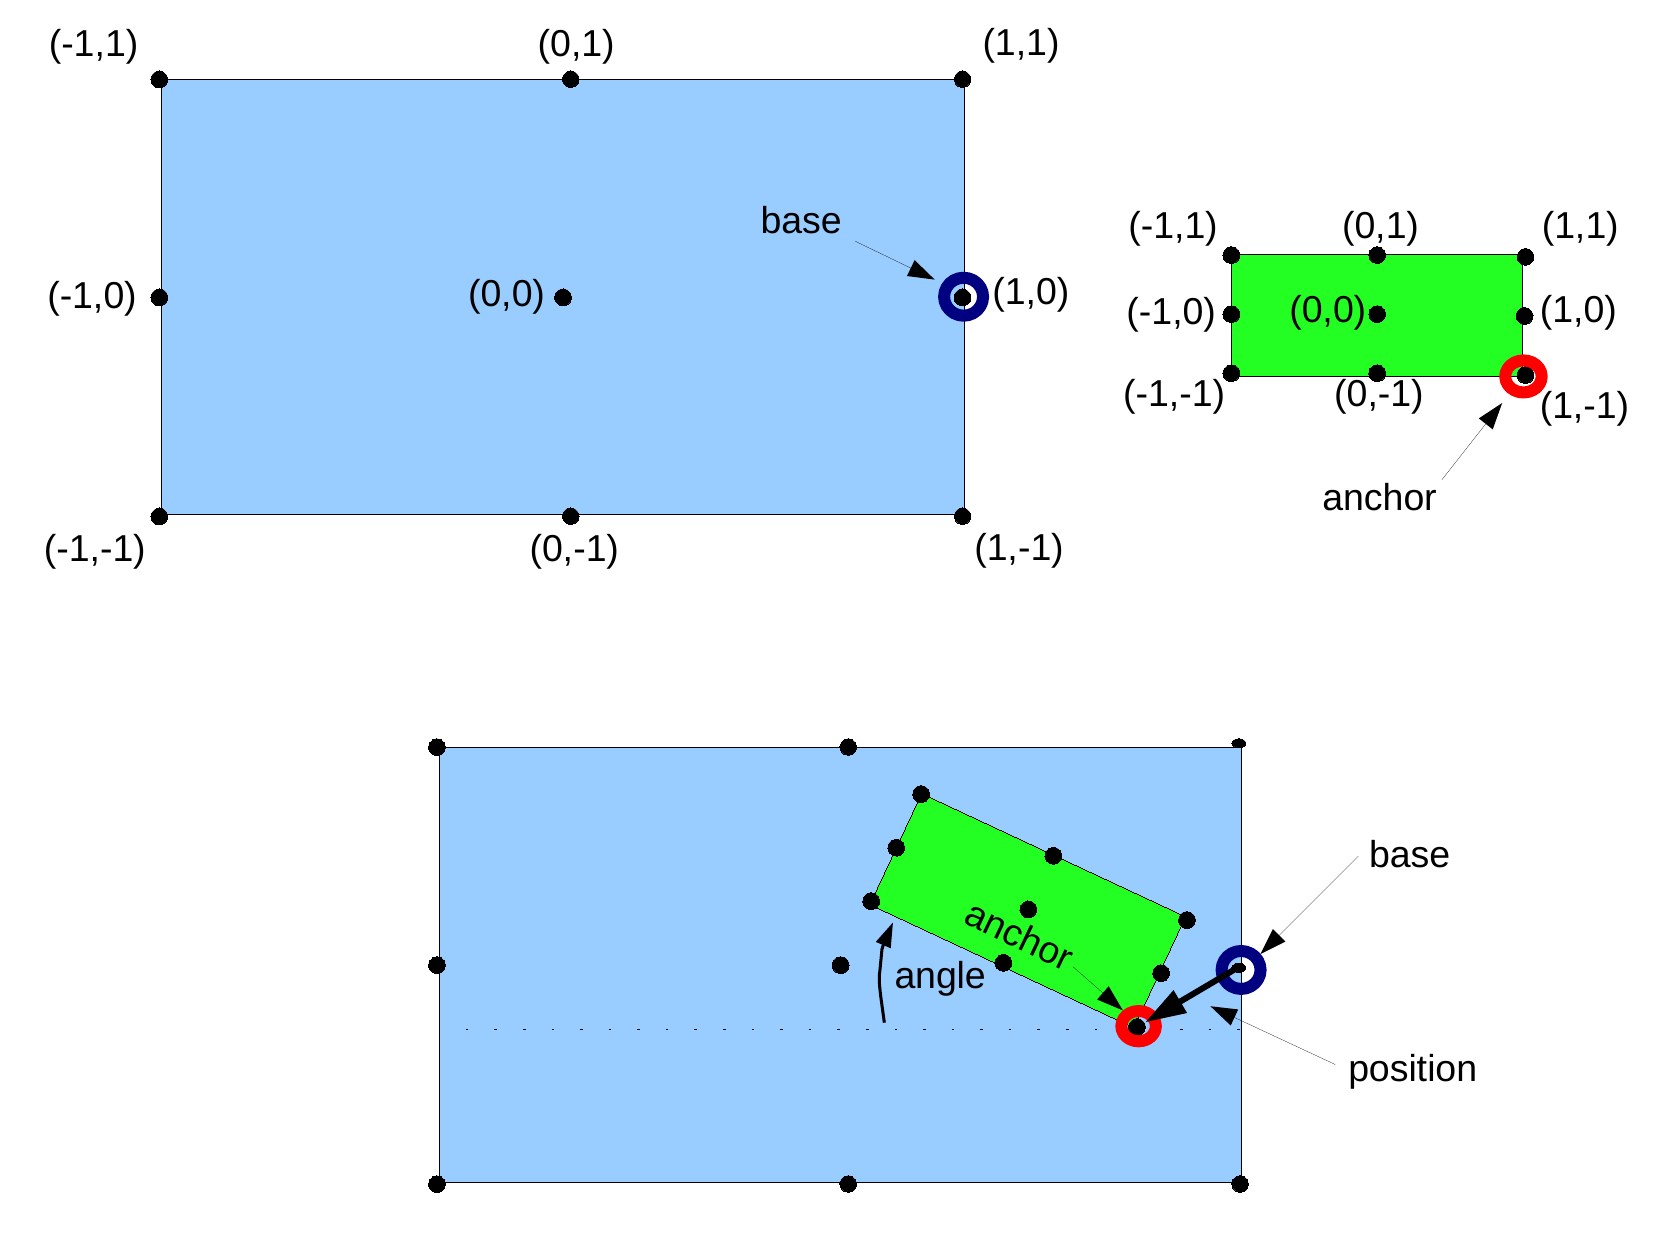

(1,1)
(-1,1)
(0,1)
(1,0)
(0,0)
(-1,0)
(1,-1)
(-1,-1)
(0,-1)
base
(-1,1)
(0,1)
(1,1)
(0,0)
(1,0)
(-1,0)
(-1,-1)
(0,-1)
(1,-1)
anchor
base
anchor
angle
position